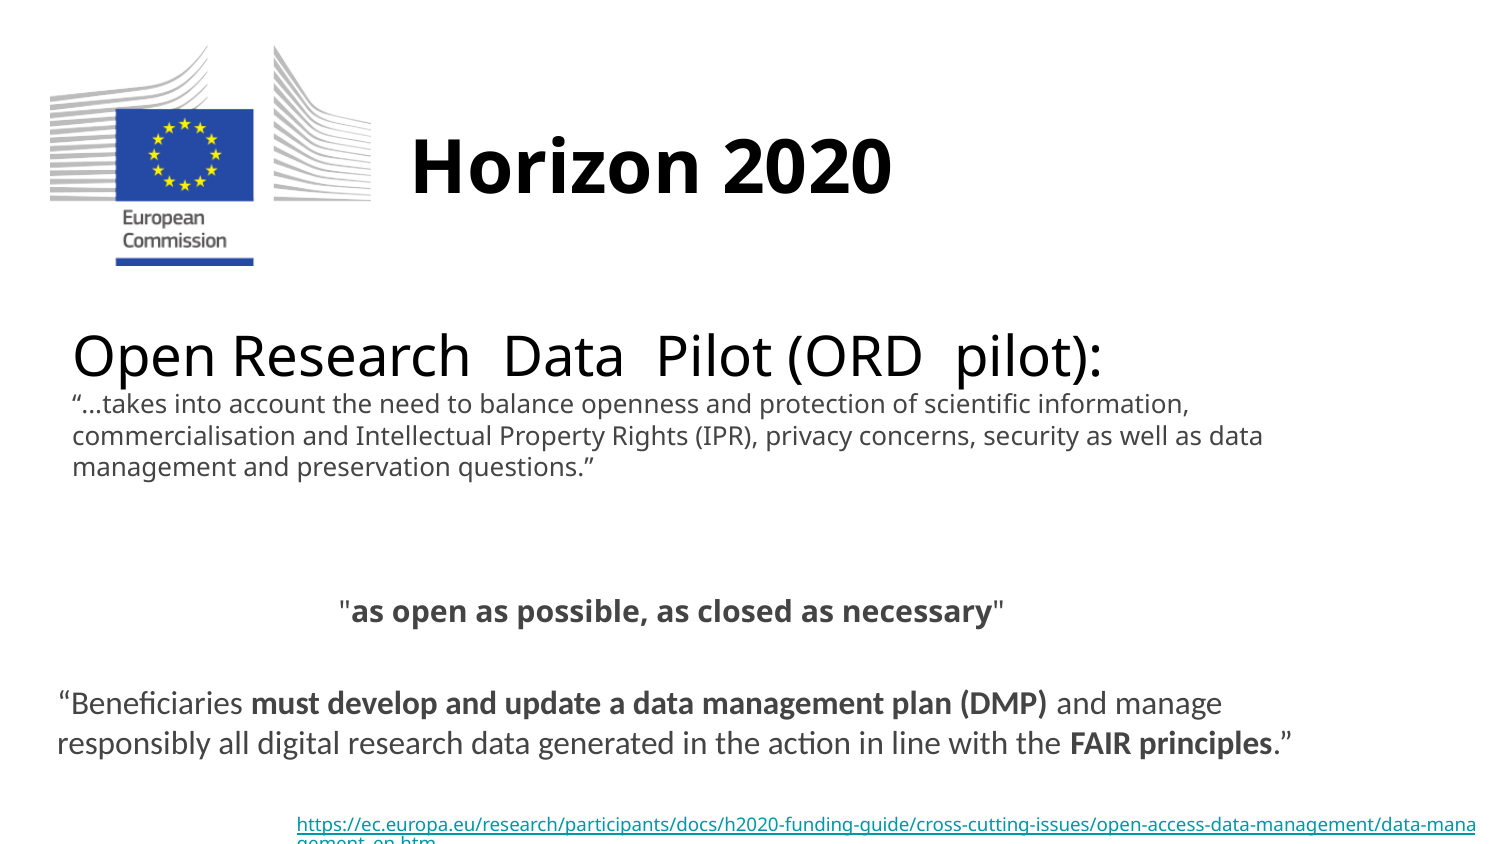

Horizon 2020
Open Research Data Pilot (ORD pilot):
“...takes into account the need to balance openness and protection of scientific information, commercialisation and Intellectual Property Rights (IPR), privacy concerns, security as well as data management and preservation questions.”
 "as open as possible, as closed as necessary"
“Beneficiaries must develop and update a data management plan (DMP) and manage responsibly all digital research data generated in the action in line with the FAIR principles.”
https://ec.europa.eu/research/participants/docs/h2020-funding-guide/cross-cutting-issues/open-access-data-management/data-management_en.htm